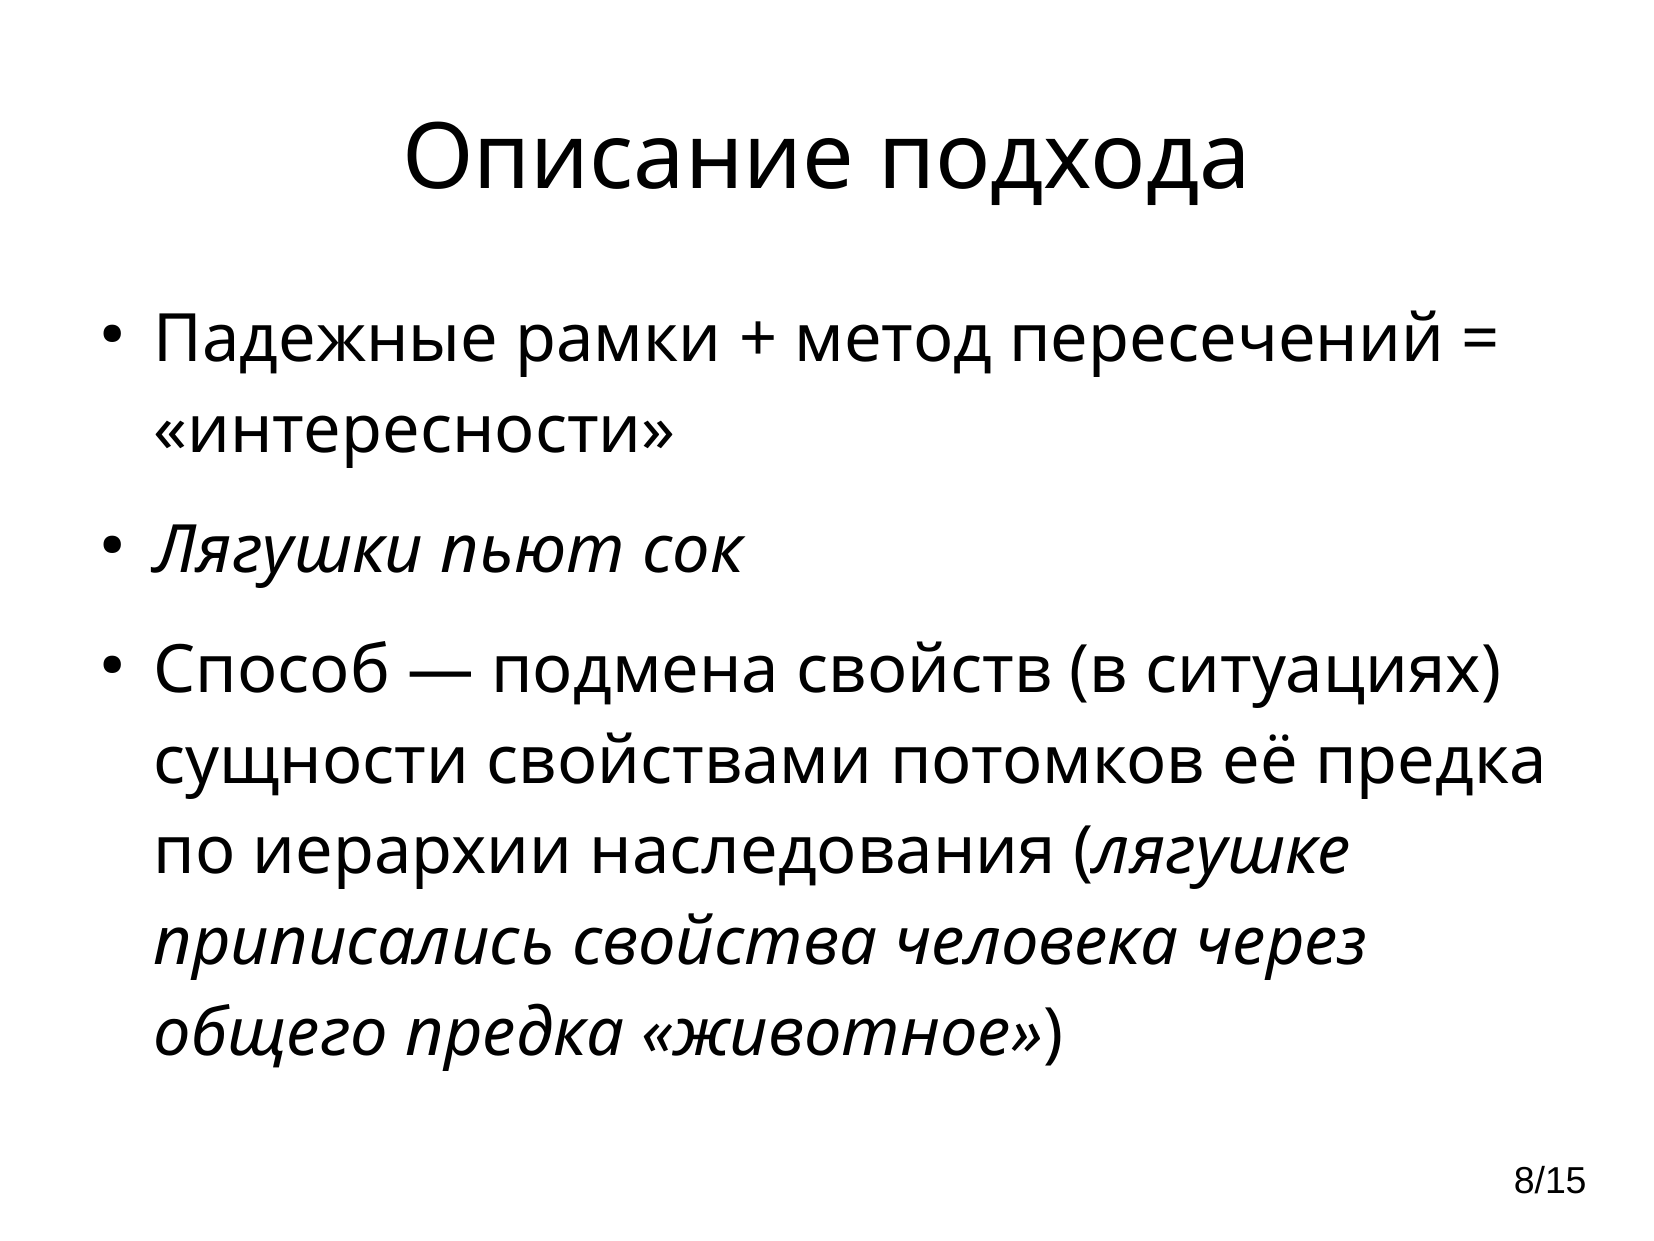

# Описание подхода
Падежные рамки + метод пересечений = «интересности»
Лягушки пьют сок
Способ — подмена свойств (в ситуациях) сущности свойствами потомков её предка по иерархии наследования (лягушке приписались свойства человека через общего предка «животное»)